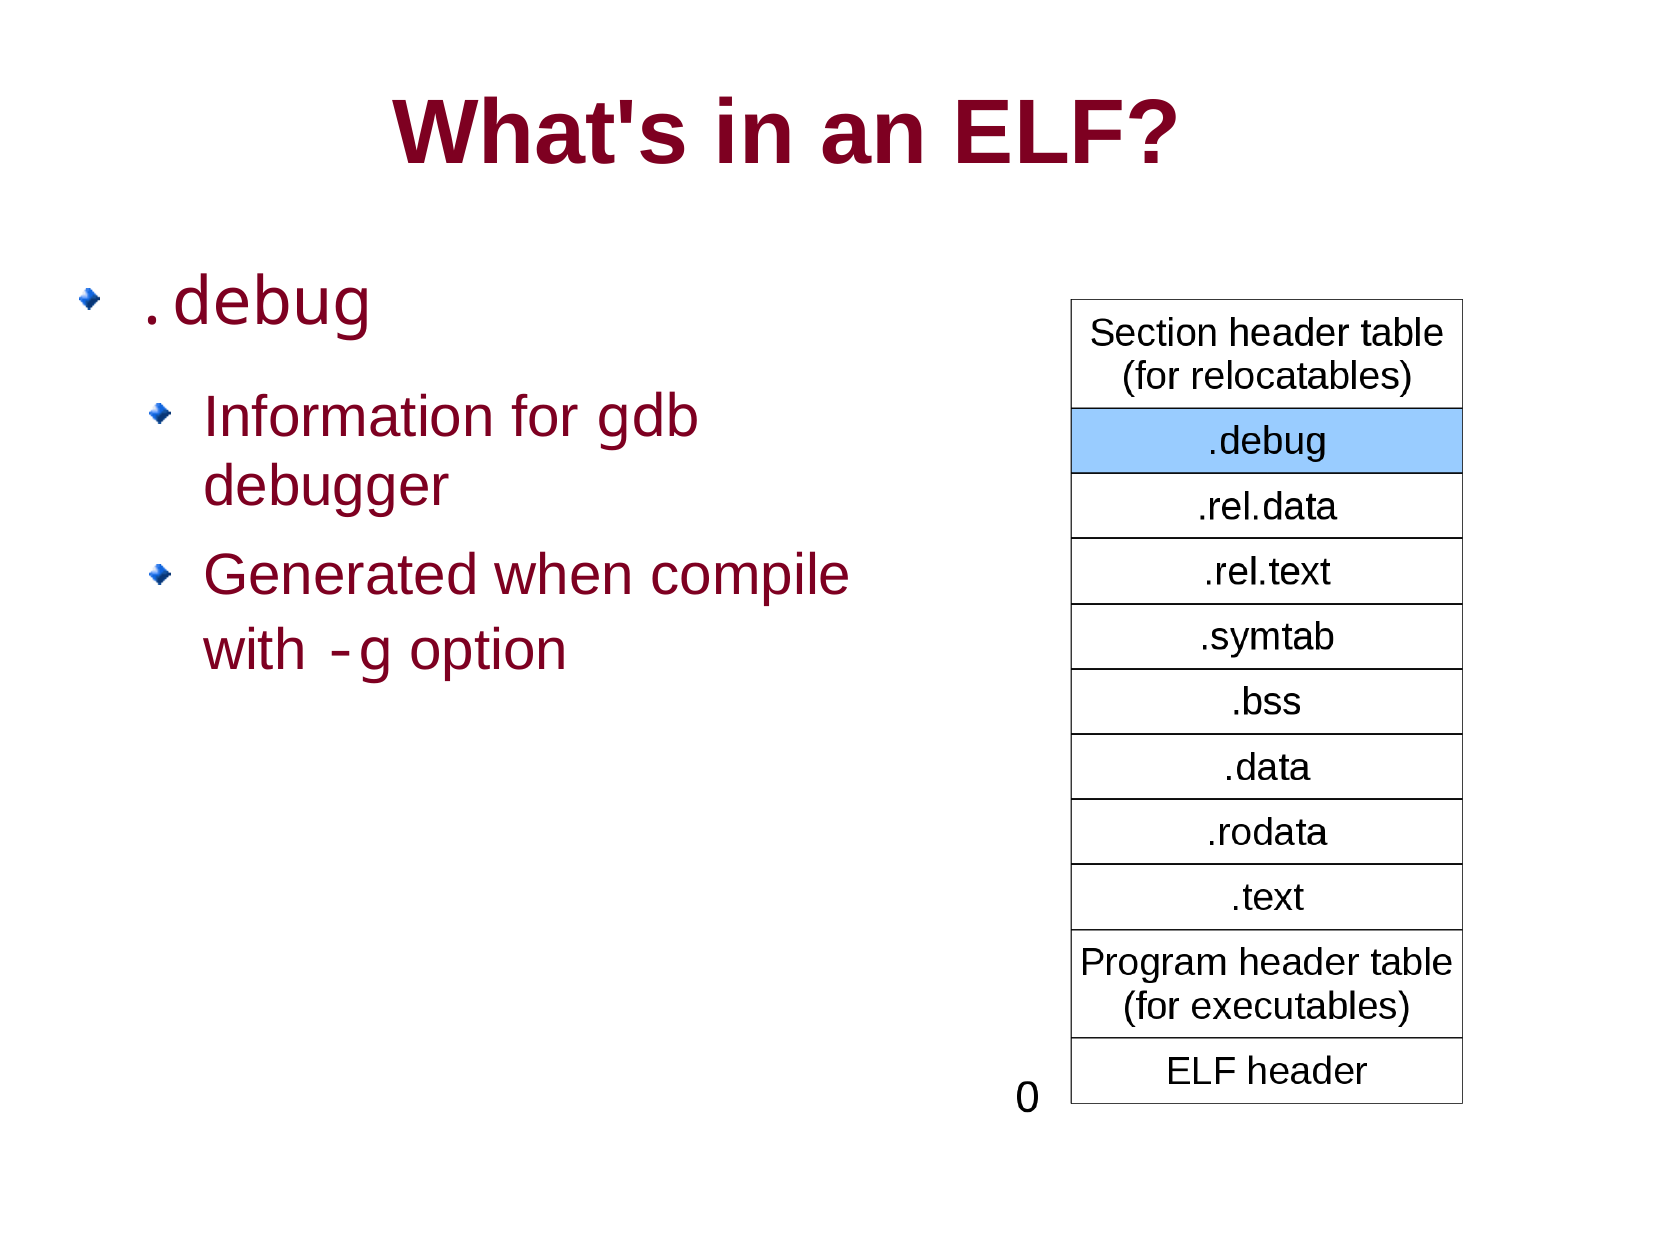

# What's in an ELF?
.debug
Information for gdb debugger
Generated when compile with -g option